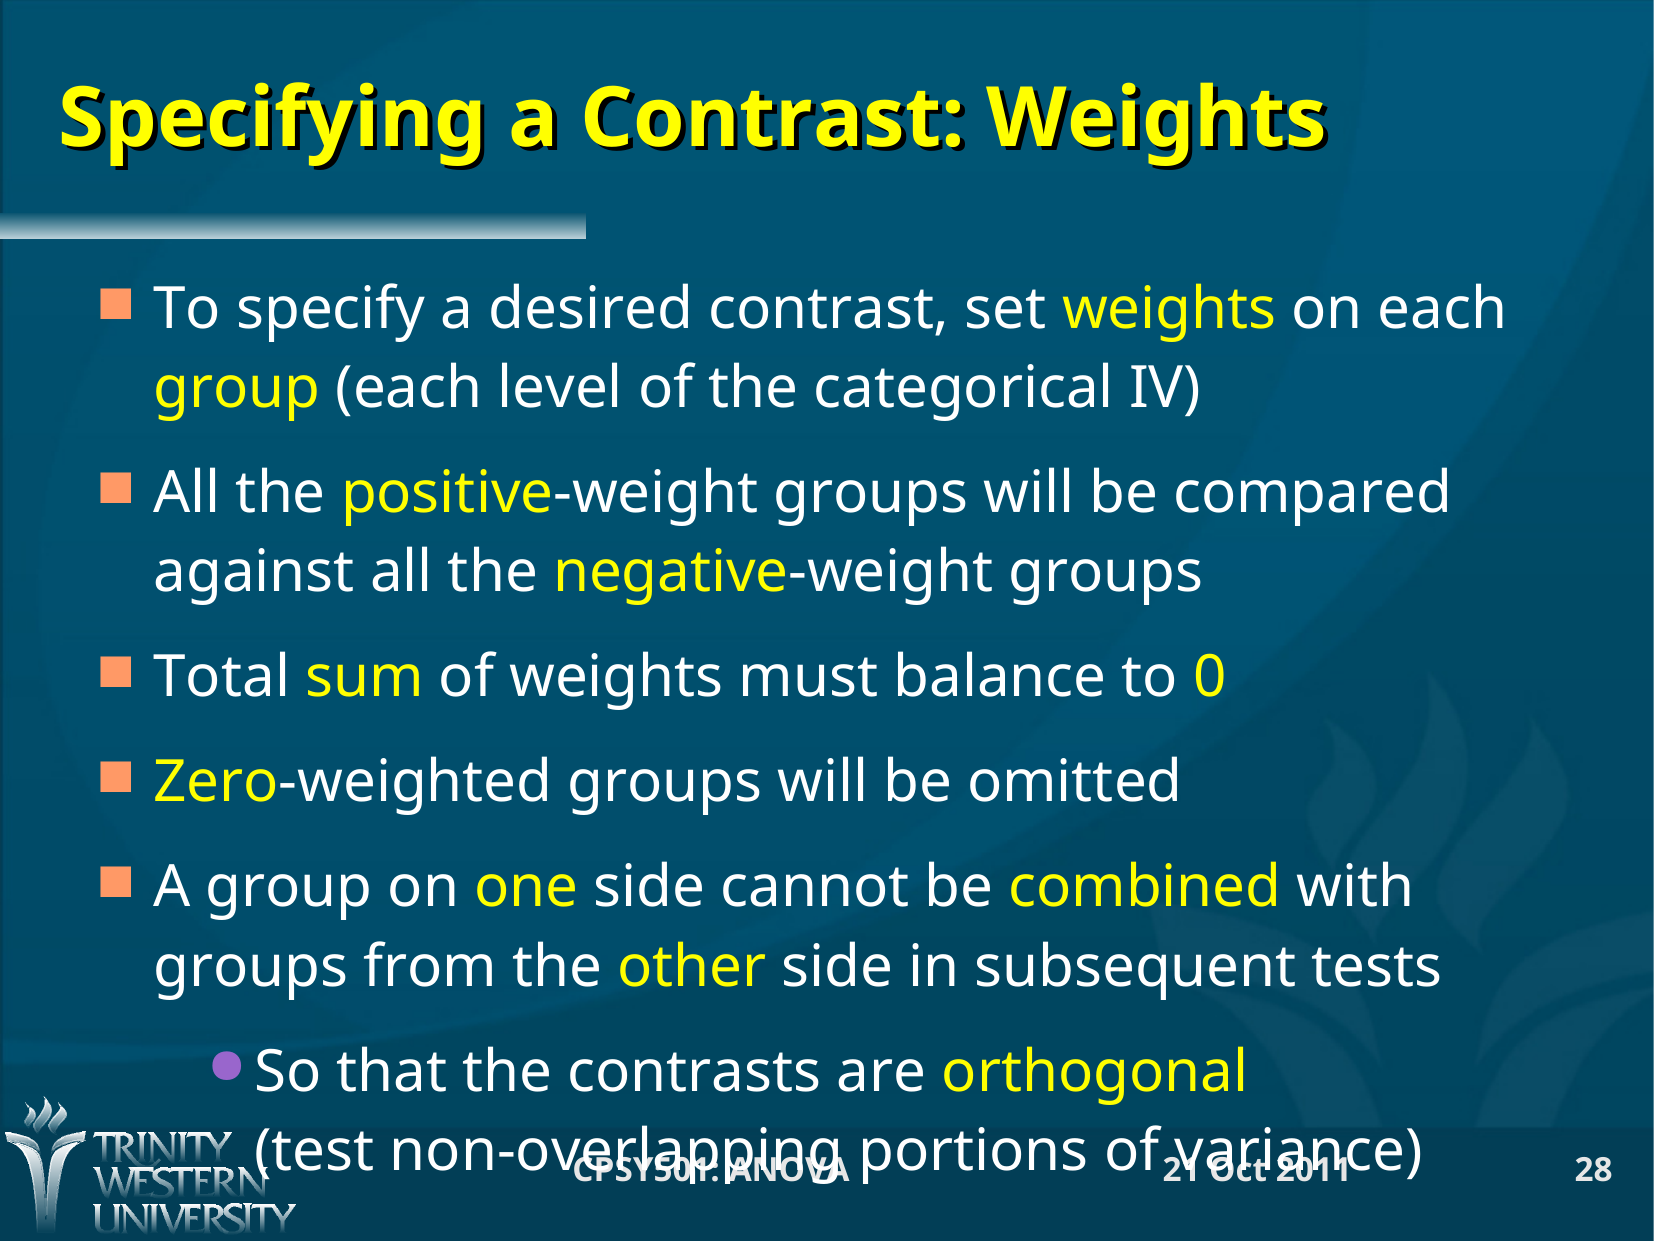

# Specifying a Contrast: Weights
To specify a desired contrast, set weights on each group (each level of the categorical IV)
All the positive-weight groups will be compared against all the negative-weight groups
Total sum of weights must balance to 0
Zero-weighted groups will be omitted
A group on one side cannot be combined with groups from the other side in subsequent tests
So that the contrasts are orthogonal
(test non-overlapping portions of variance)
CPSY501: ANOVA
21 Oct 2011
28